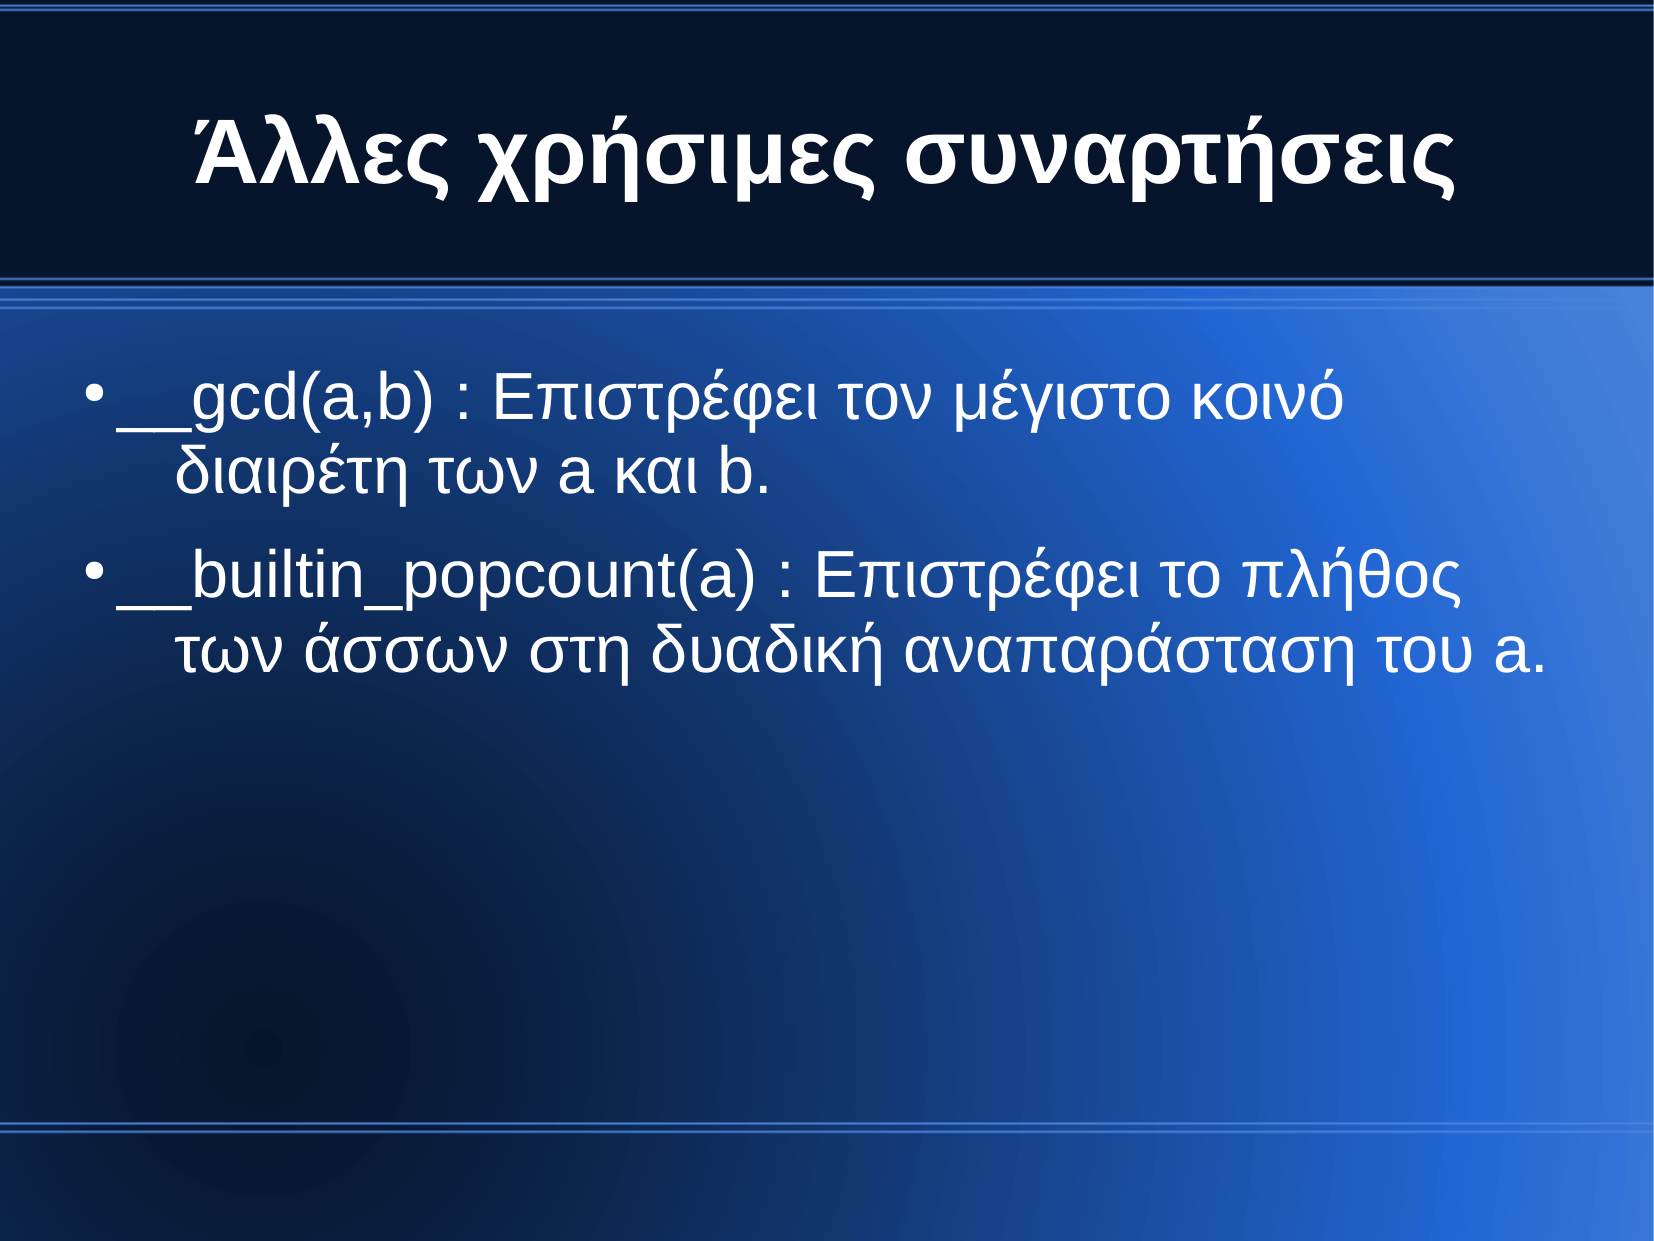

# Άλλες χρήσιμες συναρτήσεις
__gcd(a,b) : Επιστρέφει τον μέγιστο κοινό διαιρέτη των a και b.
__builtin_popcount(a) : Επιστρέφει το πλήθος των άσσων στη δυαδική αναπαράσταση του a.